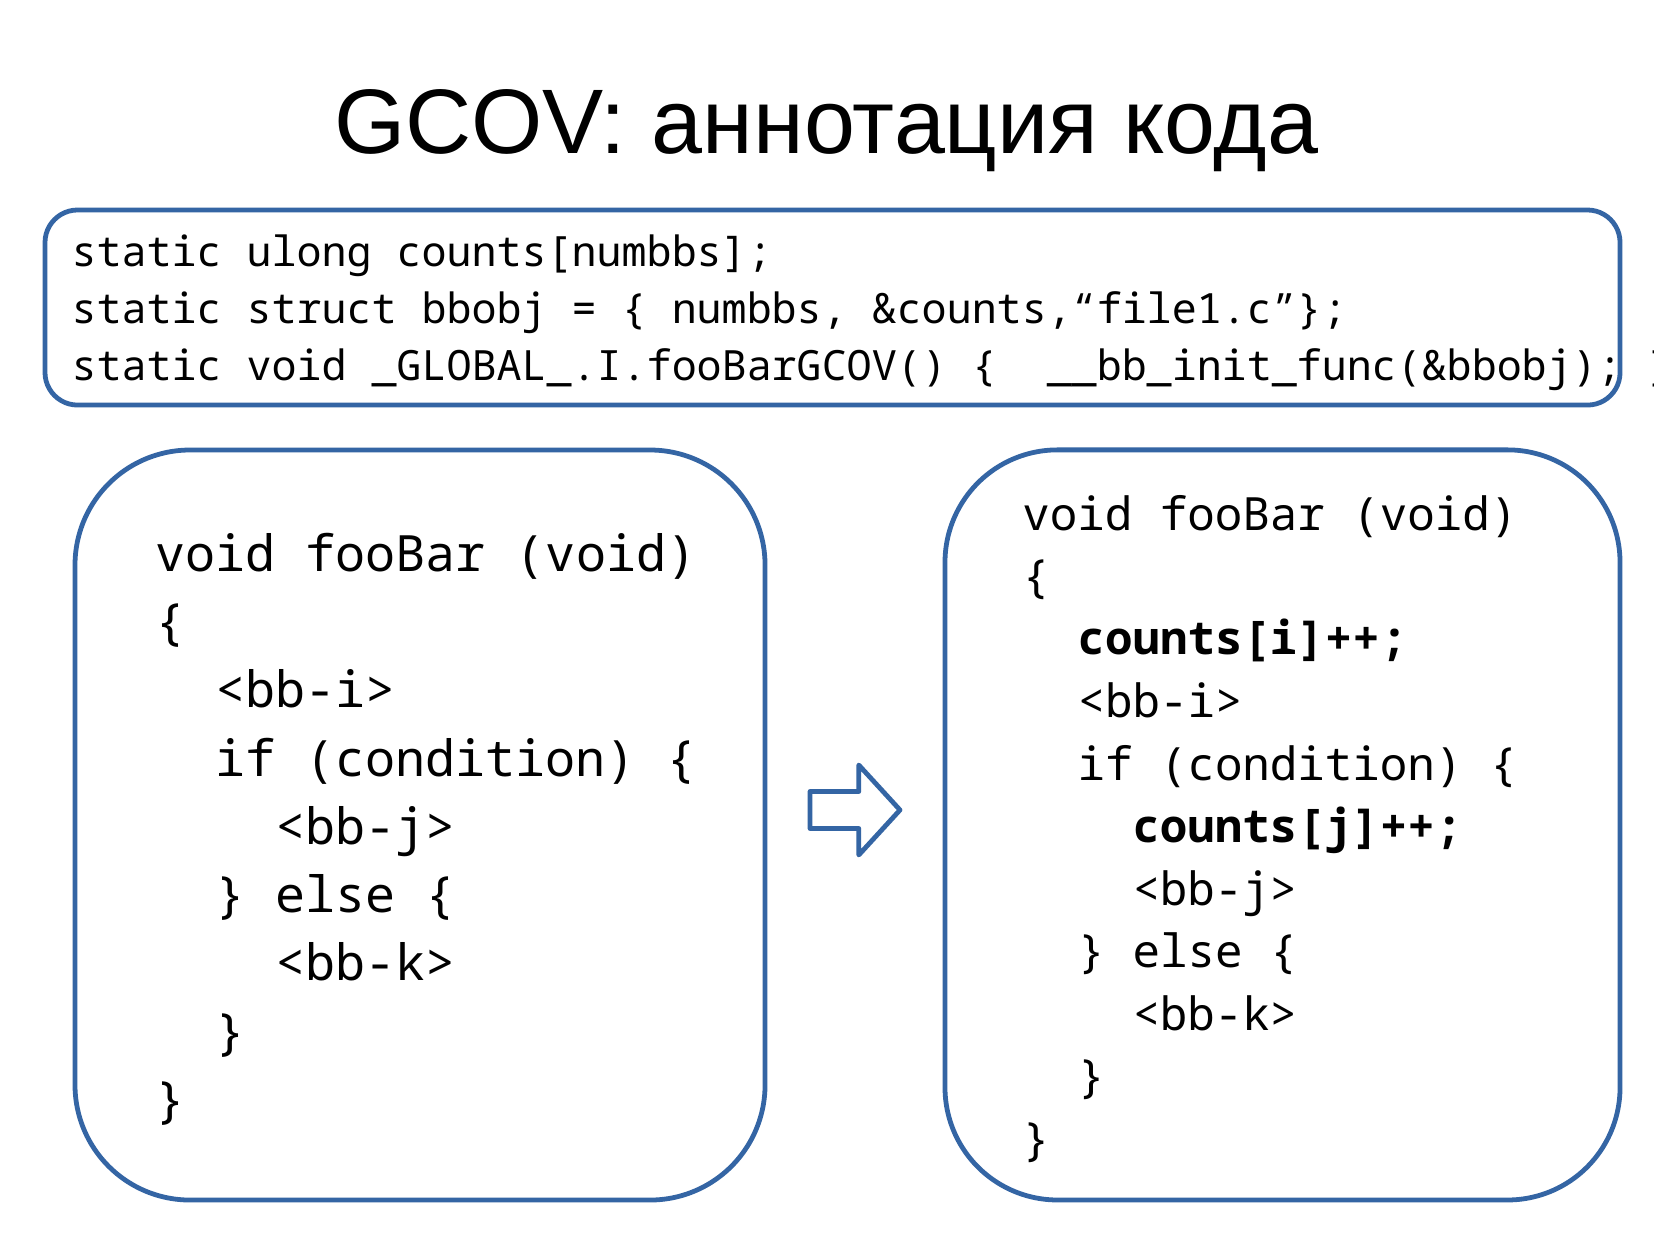

# GCOV: аннотация кода
static ulong counts[numbbs];
static struct bbobj = { numbbs, &counts,“file1.c”};
static void _GLOBAL_.I.fooBarGCOV() { __bb_init_func(&bbobj); }
 void fooBar (void)
 {
 counts[i]++;
 <bb-i>
 if (condition) {
 counts[j]++;
 <bb-j>
 } else {
 <bb-k>
 }
 }
 void fooBar (void)
 {
 <bb-i>
 if (condition) {
 <bb-j>
 } else {
 <bb-k>
 }
 }